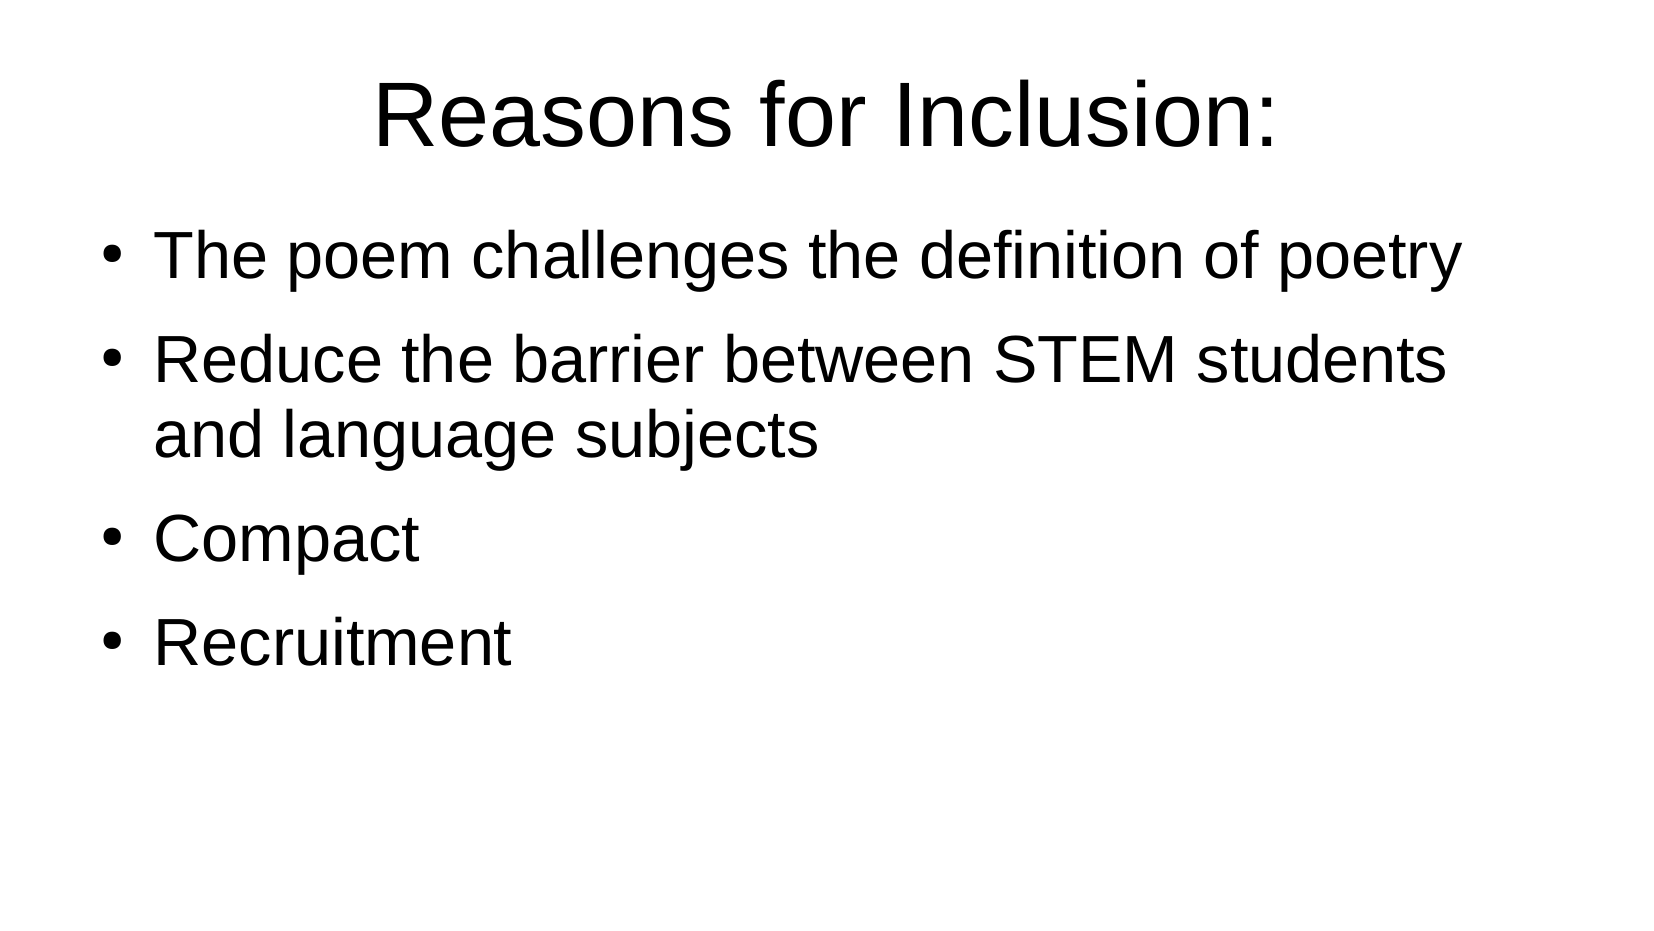

# Reasons for Inclusion:
The poem challenges the definition of poetry
Reduce the barrier between STEM students and language subjects
Compact
Recruitment